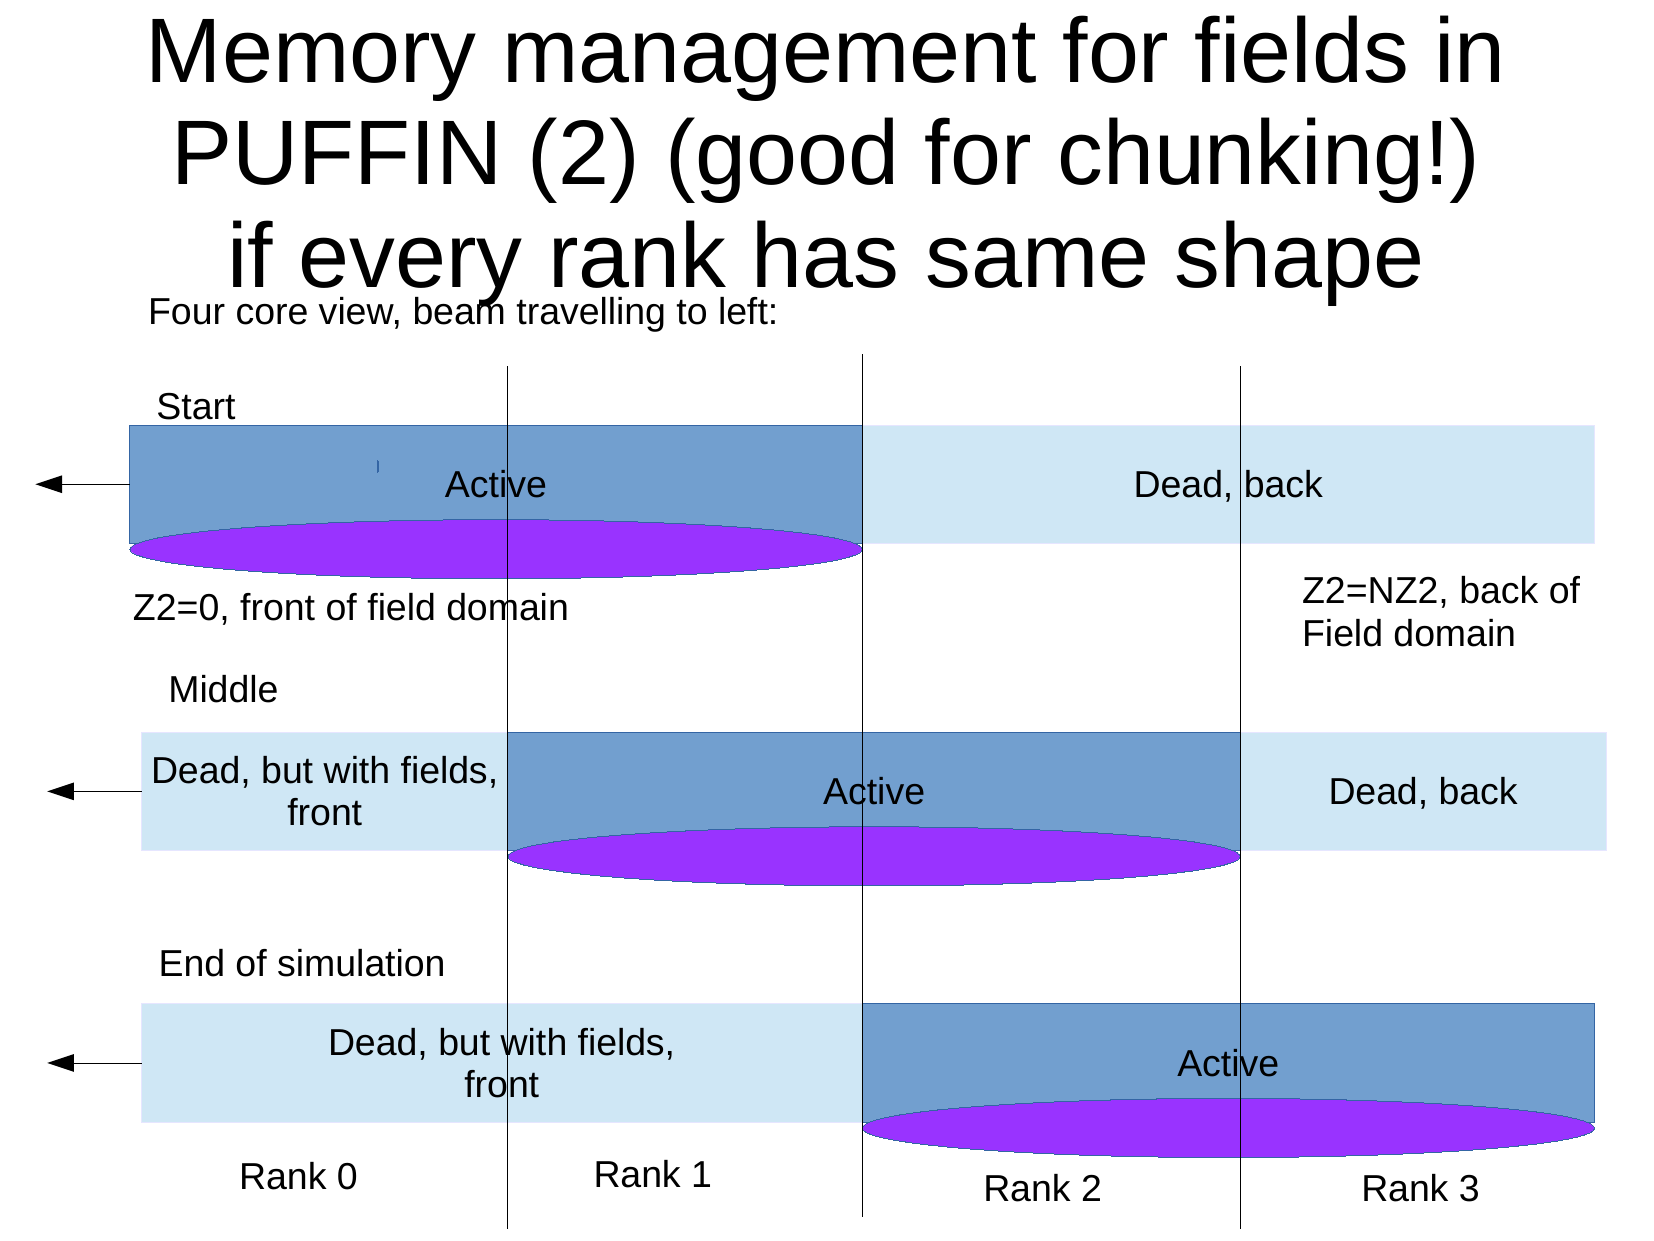

# Memory management for fields in PUFFIN (2) (good for chunking!) if every rank has same shape
Four core view, beam travelling to left:
Start
Active
Dead, back
Z2=NZ2, back of
Field domain
Z2=0, front of field domain
Middle
Dead, but with fields,
front
Active
Dead, back
End of simulation
Dead, but with fields,
front
Active
Rank 1
Rank 0
Rank 2
Rank 3